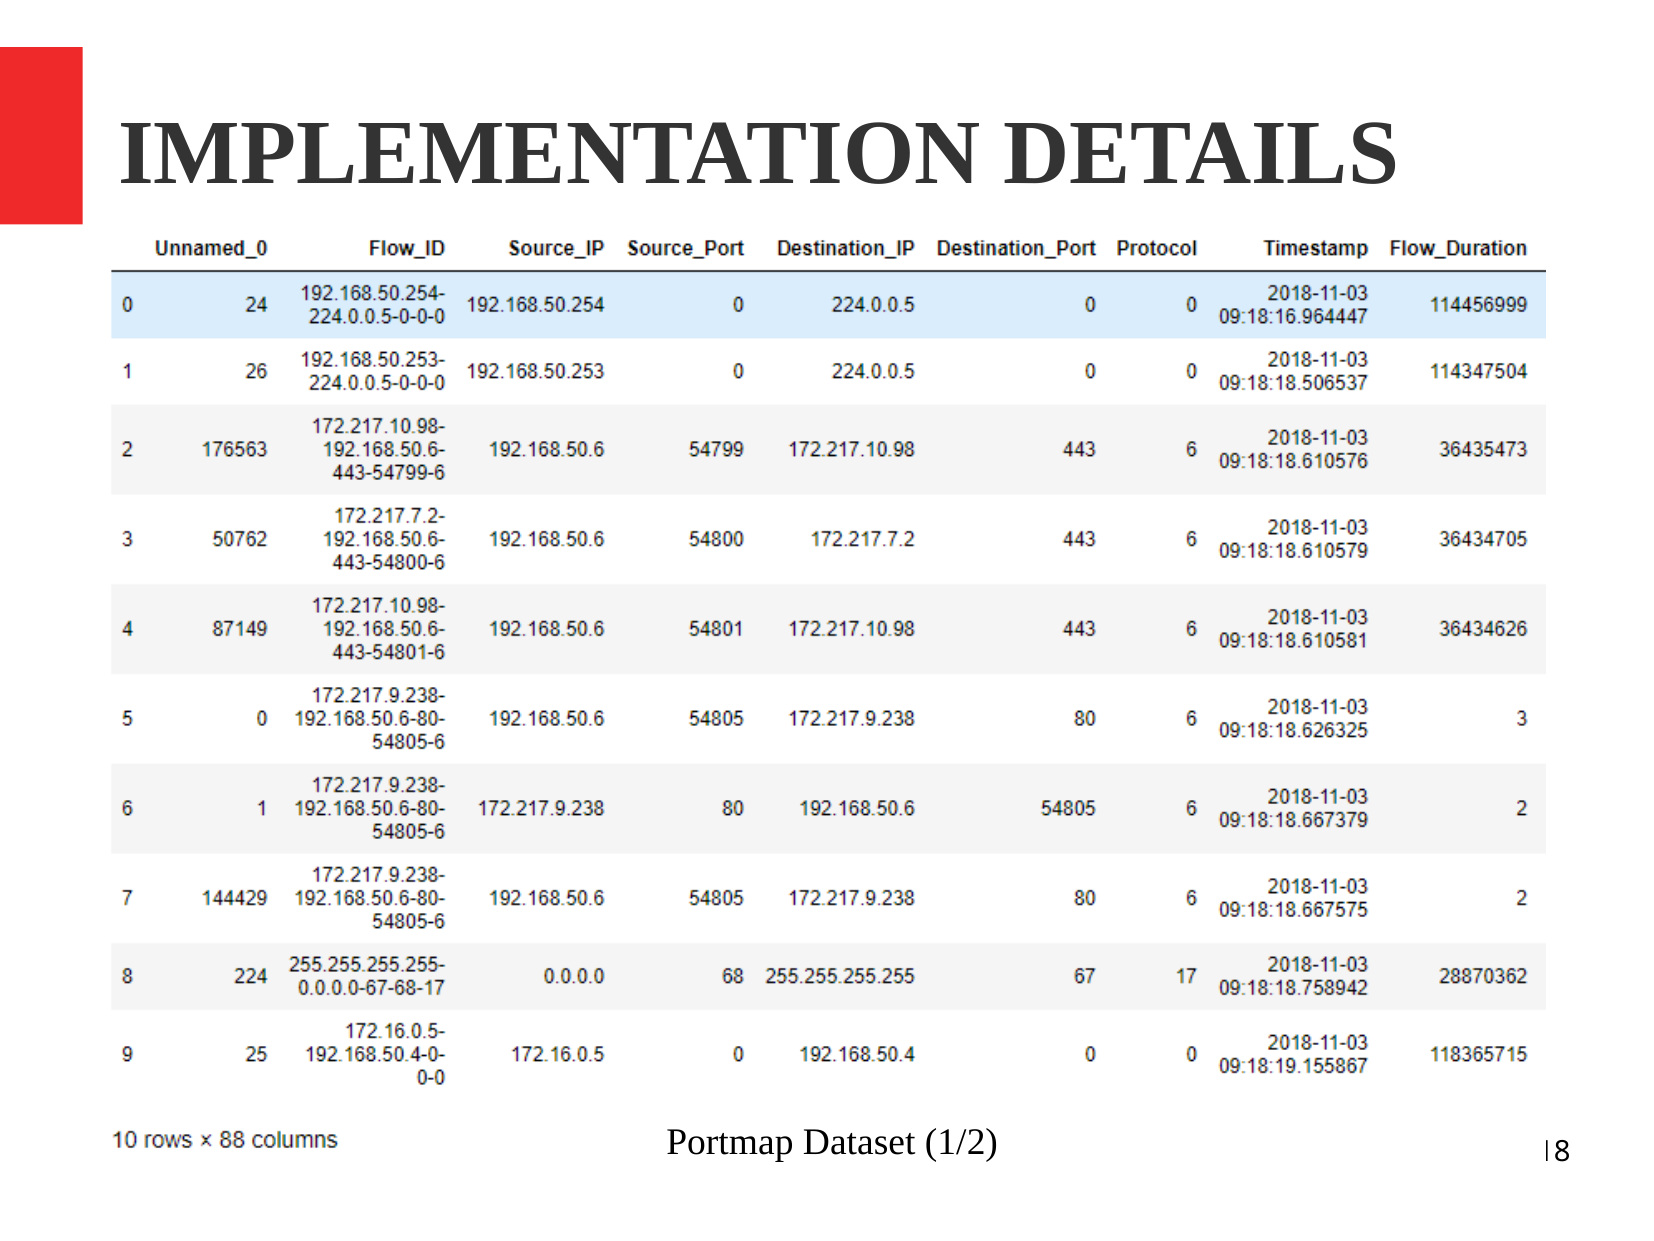

# IMPLEMENTATION DETAILS
Portmap Dataset (1/2)
10